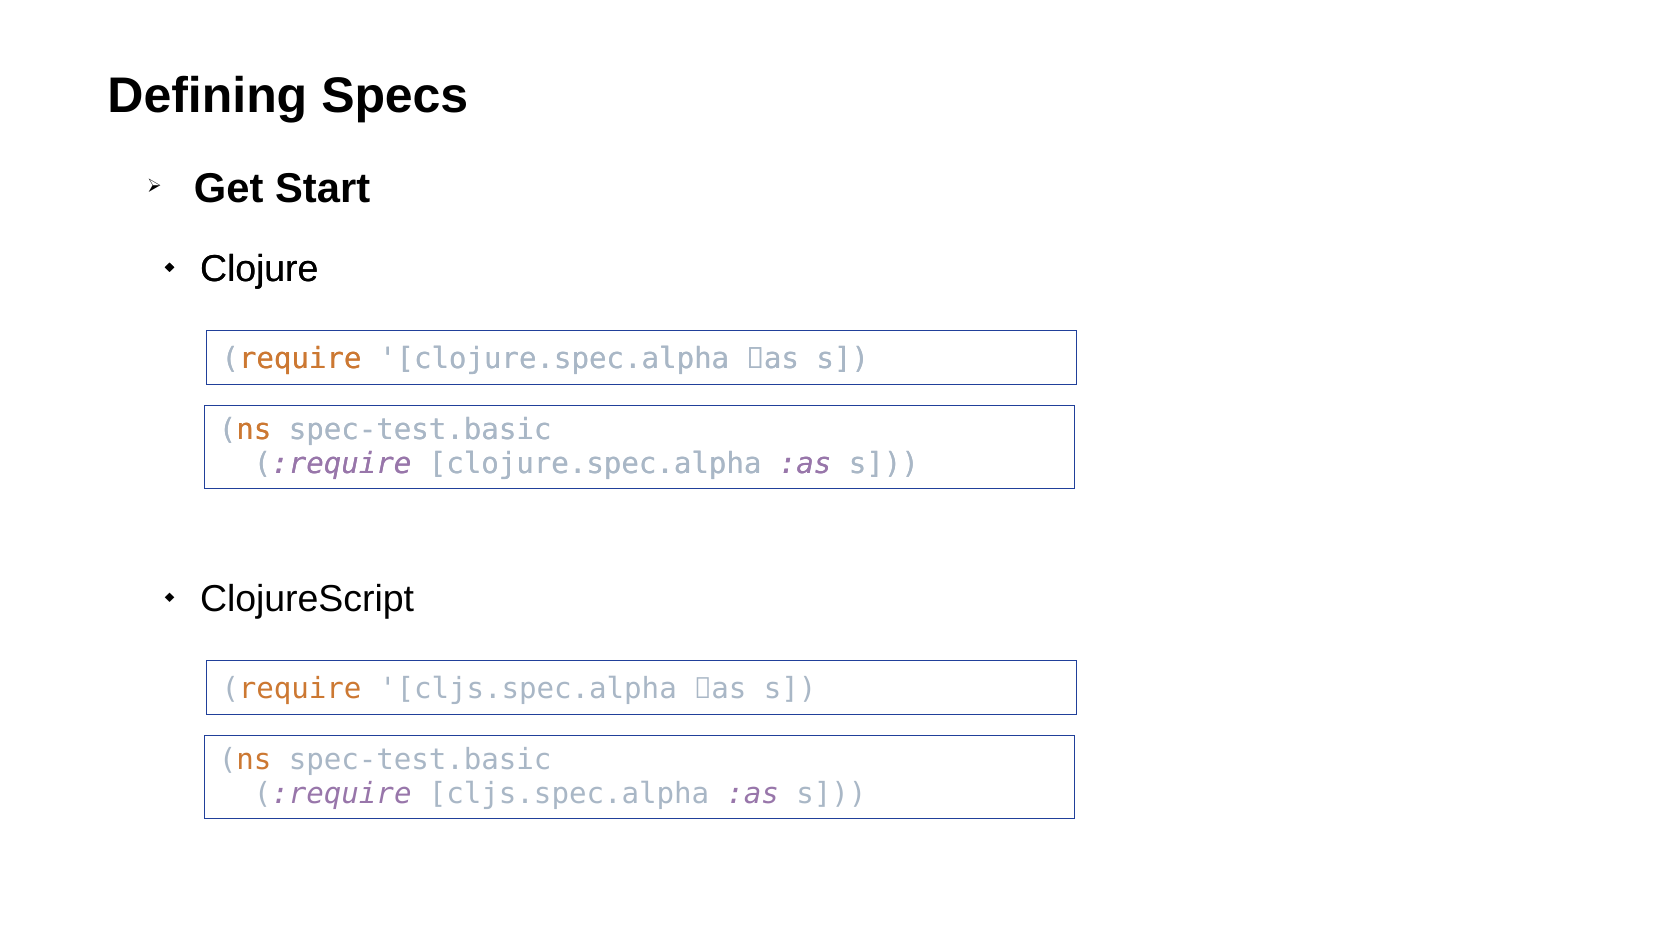

Defining Specs
 Get Start
Clojure
Clojure
(require '[clojure.spec.alpha ：as s])
(require '[clojure.spec.alpha ：as s])
(ns spec-test.basic
 (:require [clojure.spec.alpha :as s]))
(ns spec-test.basic
 (:require [clojure.spec.alpha :as s]))
ClojureScript
(require '[cljs.spec.alpha ：as s])
(ns spec-test.basic
 (:require [cljs.spec.alpha :as s]))